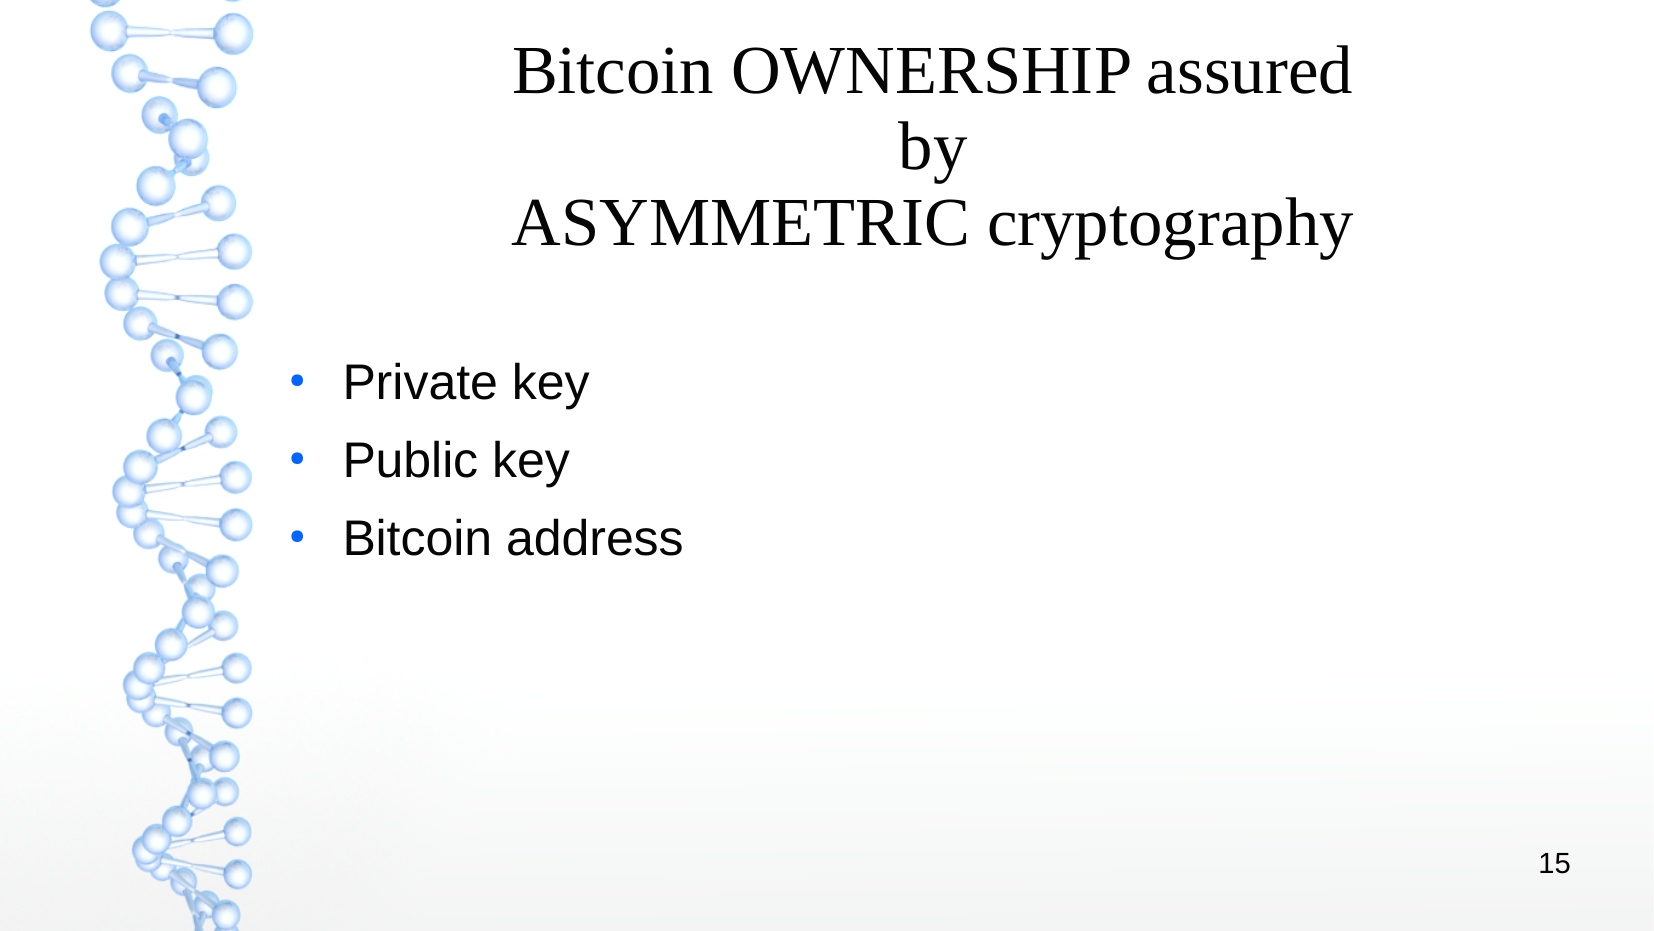

# Bitcoin OWNERSHIP assured by ASYMMETRIC cryptography
Private key
Public key
Bitcoin address
15